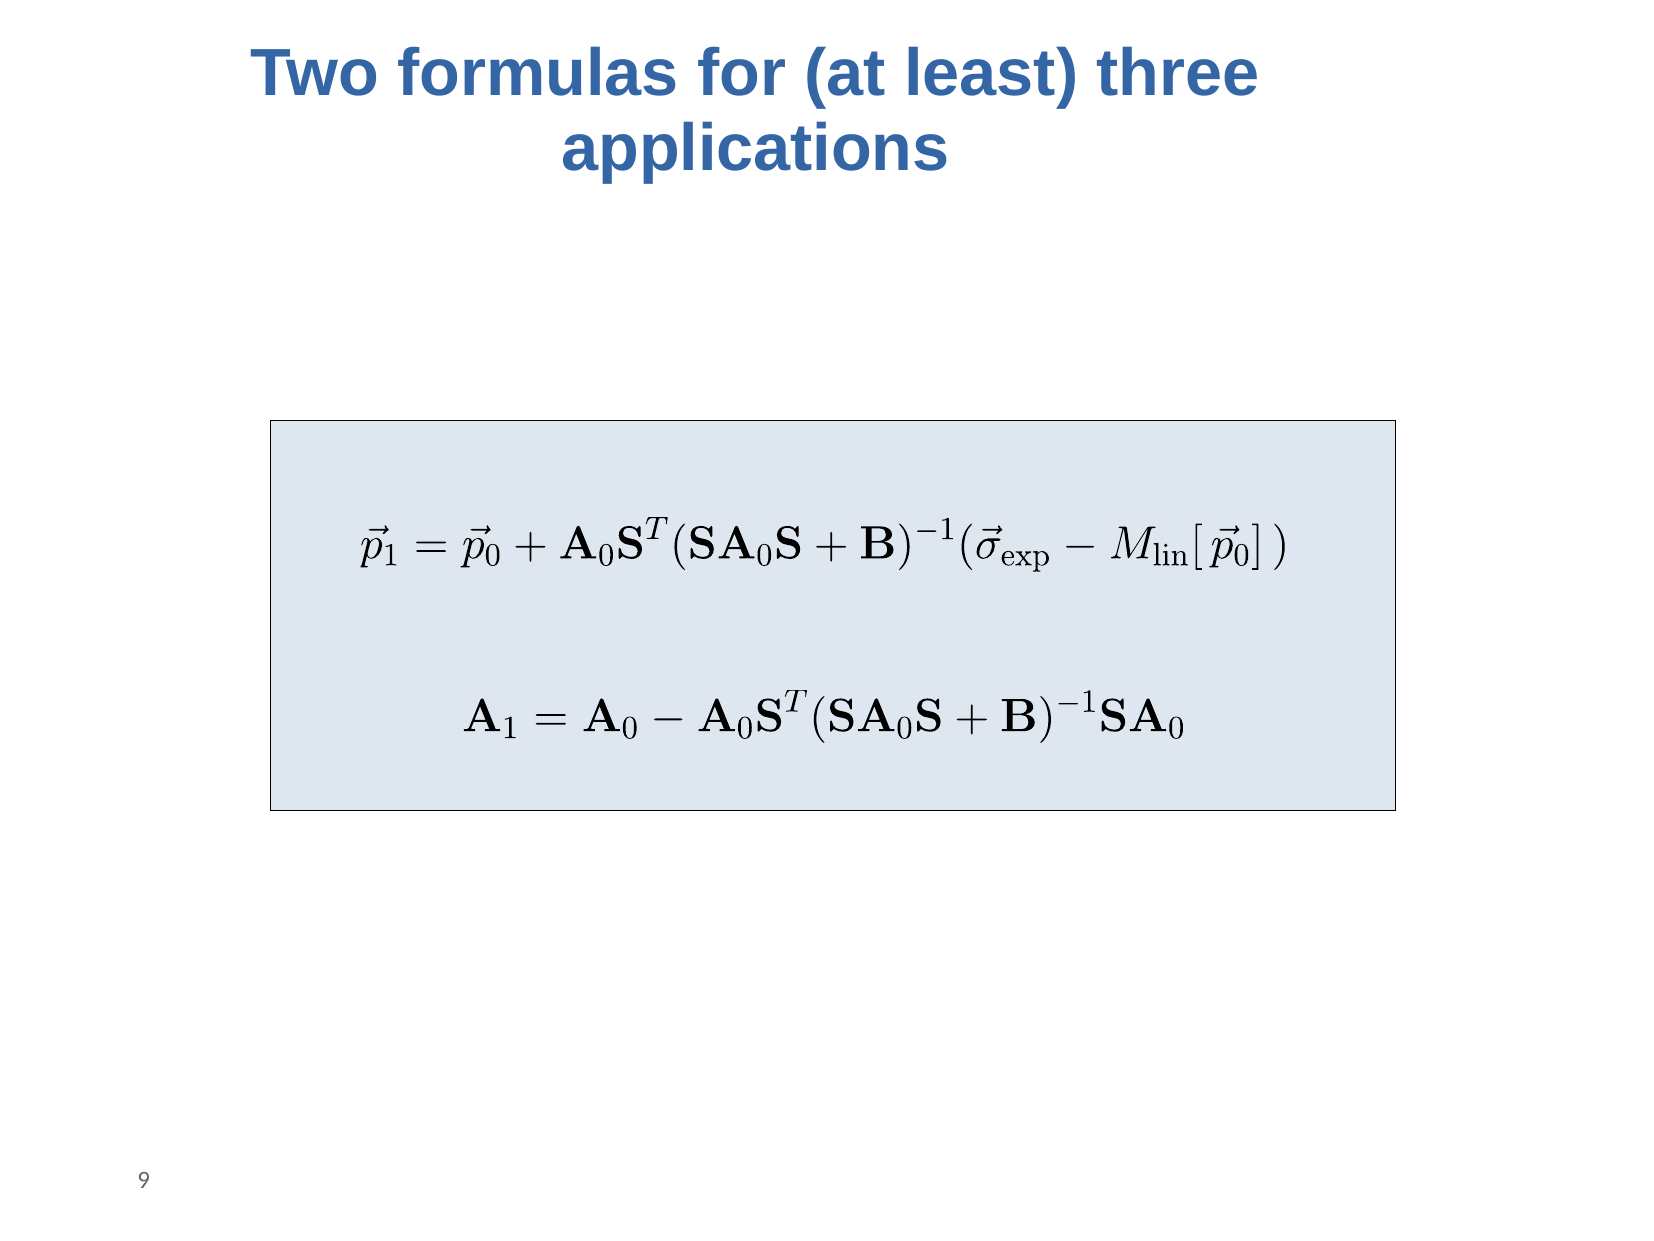

# Two formulas for (at least) three applications
9